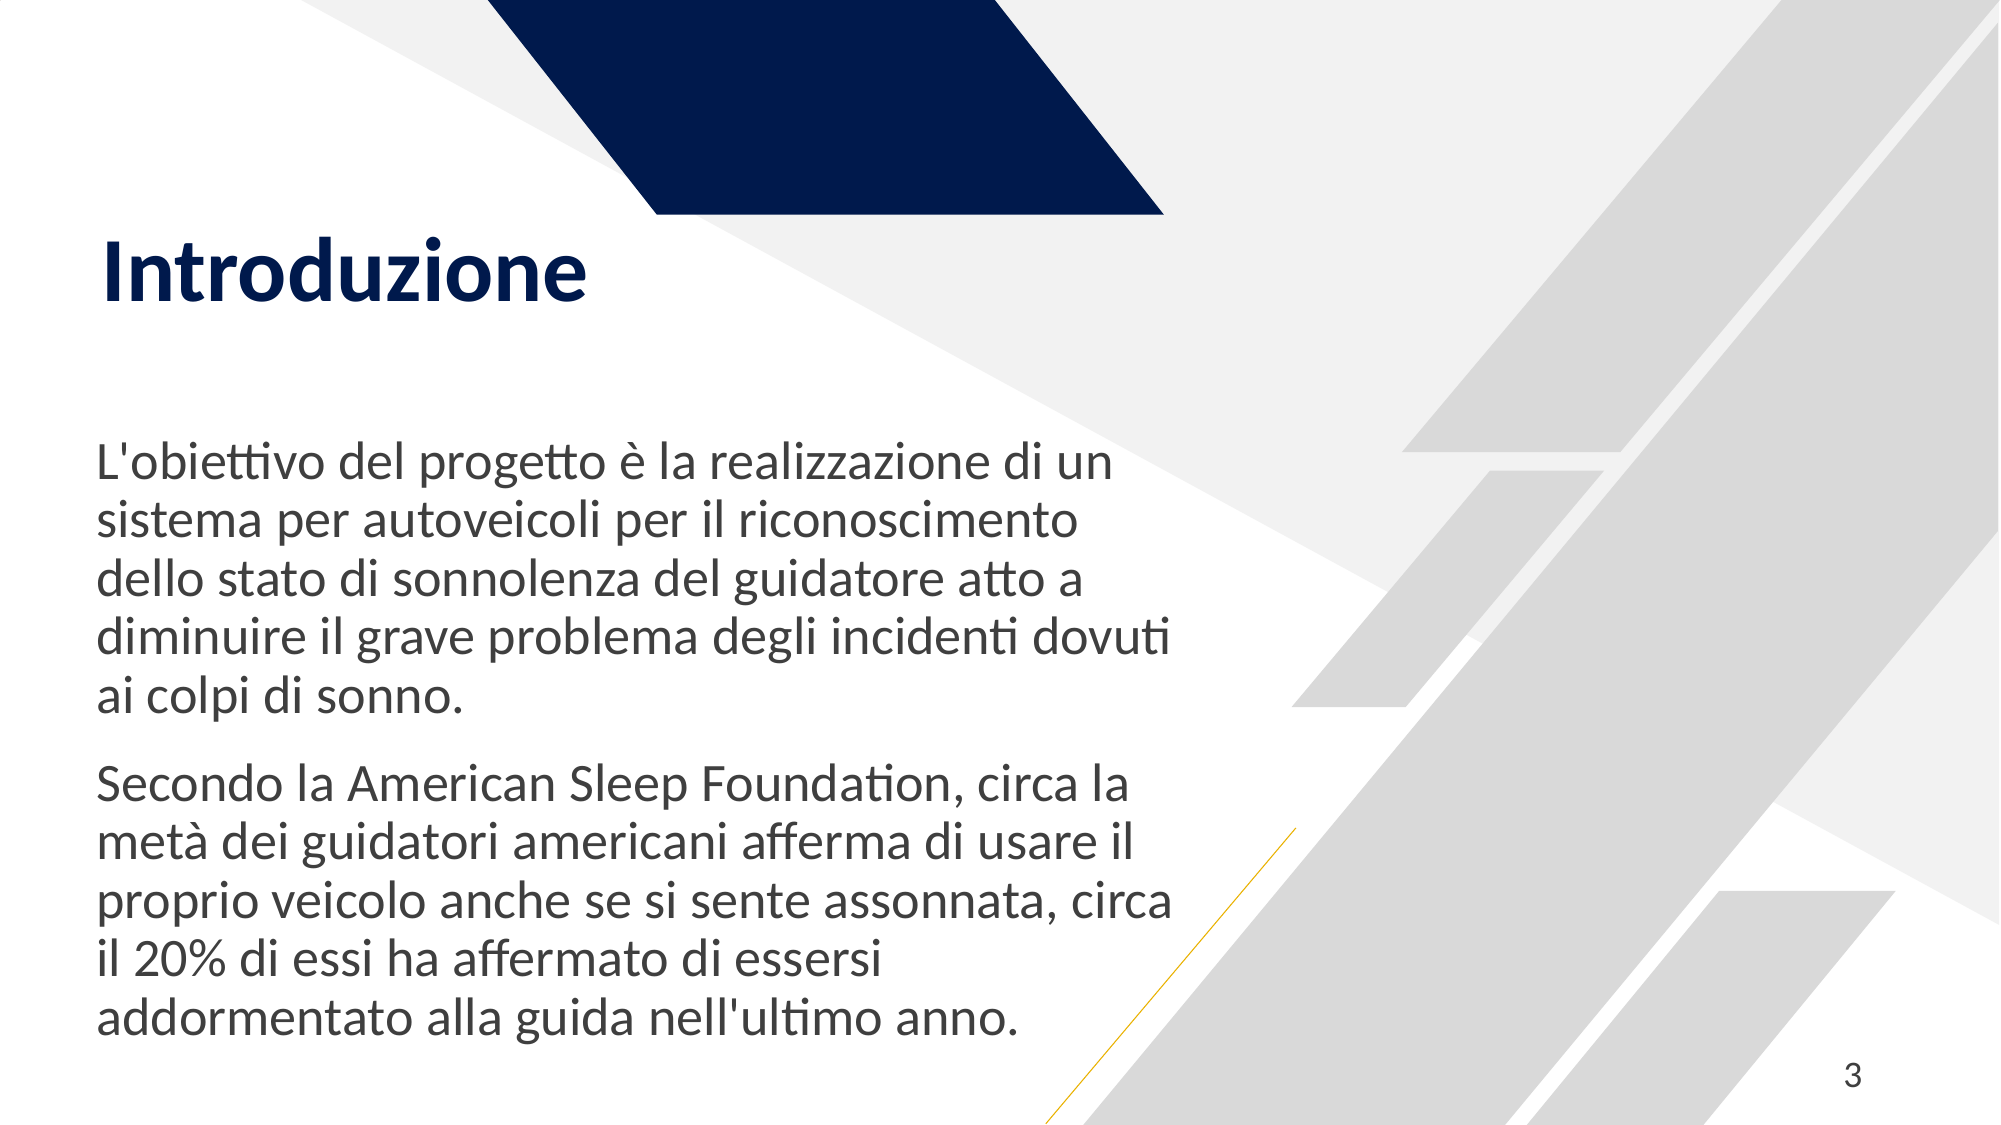

# Introduzione
L'obiettivo del progetto è la realizzazione di un sistema per autoveicoli per il riconoscimento dello stato di sonnolenza del guidatore atto a diminuire il grave problema degli incidenti dovuti ai colpi di sonno.
Secondo la American Sleep Foundation, circa la metà dei guidatori americani afferma di usare il proprio veicolo anche se si sente assonnata, circa il 20% di essi ha affermato di essersi addormentato alla guida nell'ultimo anno.